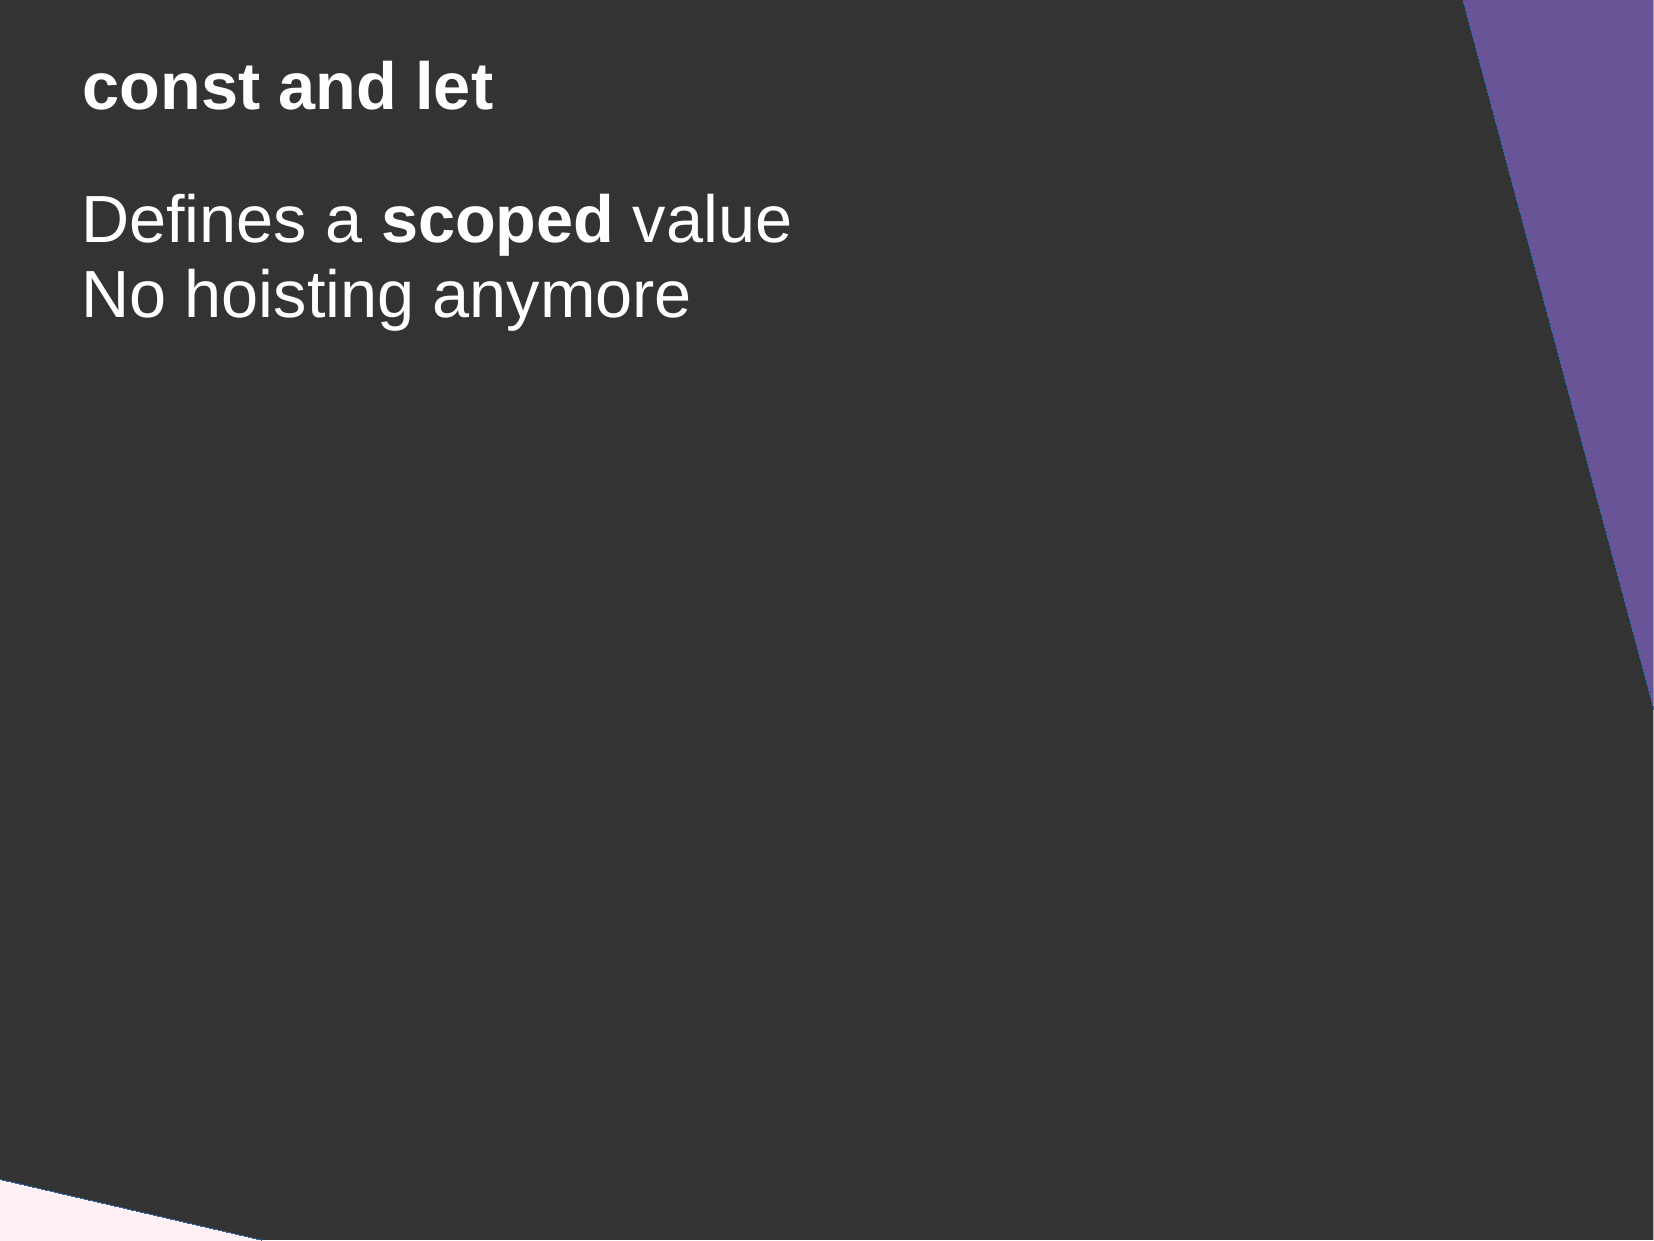

# const and let
Defines a scoped value
No hoisting anymore